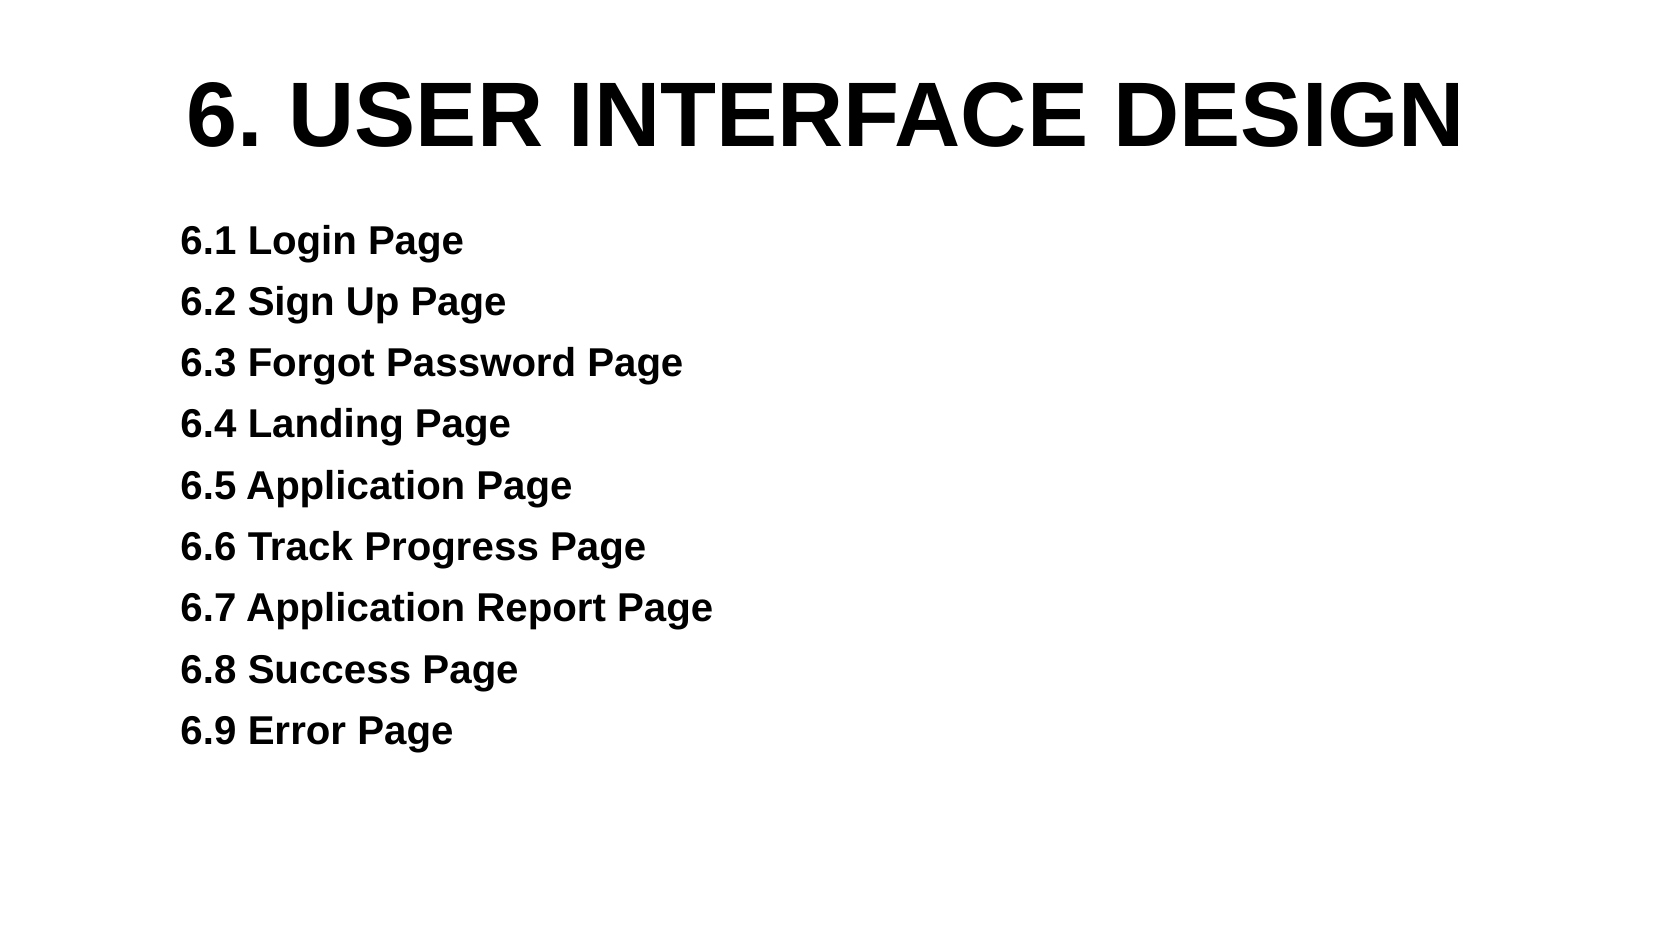

# 6. USER INTERFACE DESIGN
6.1 Login Page
6.2 Sign Up Page
6.3 Forgot Password Page
6.4 Landing Page
6.5 Application Page
6.6 Track Progress Page
6.7 Application Report Page
6.8 Success Page
6.9 Error Page